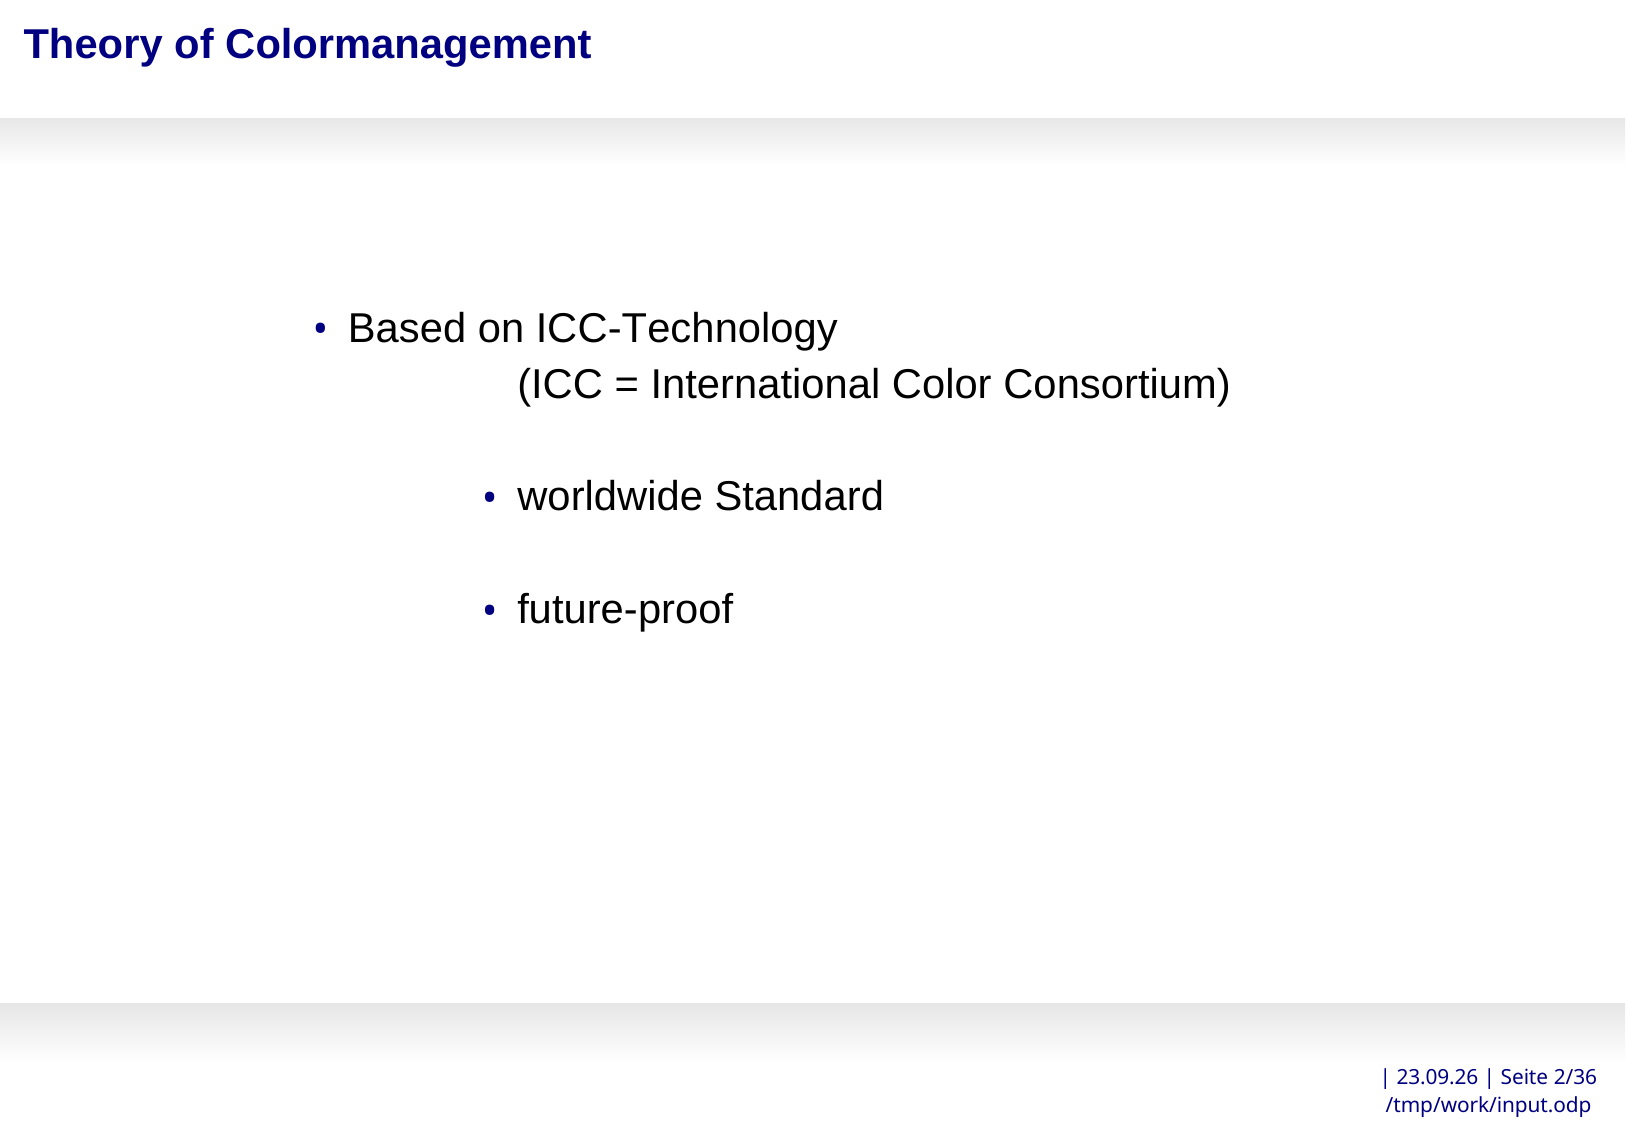

# Theory of Colormanagement
Based on ICC-Technology
(ICC = International Color Consortium)
worldwide Standard
future-proof